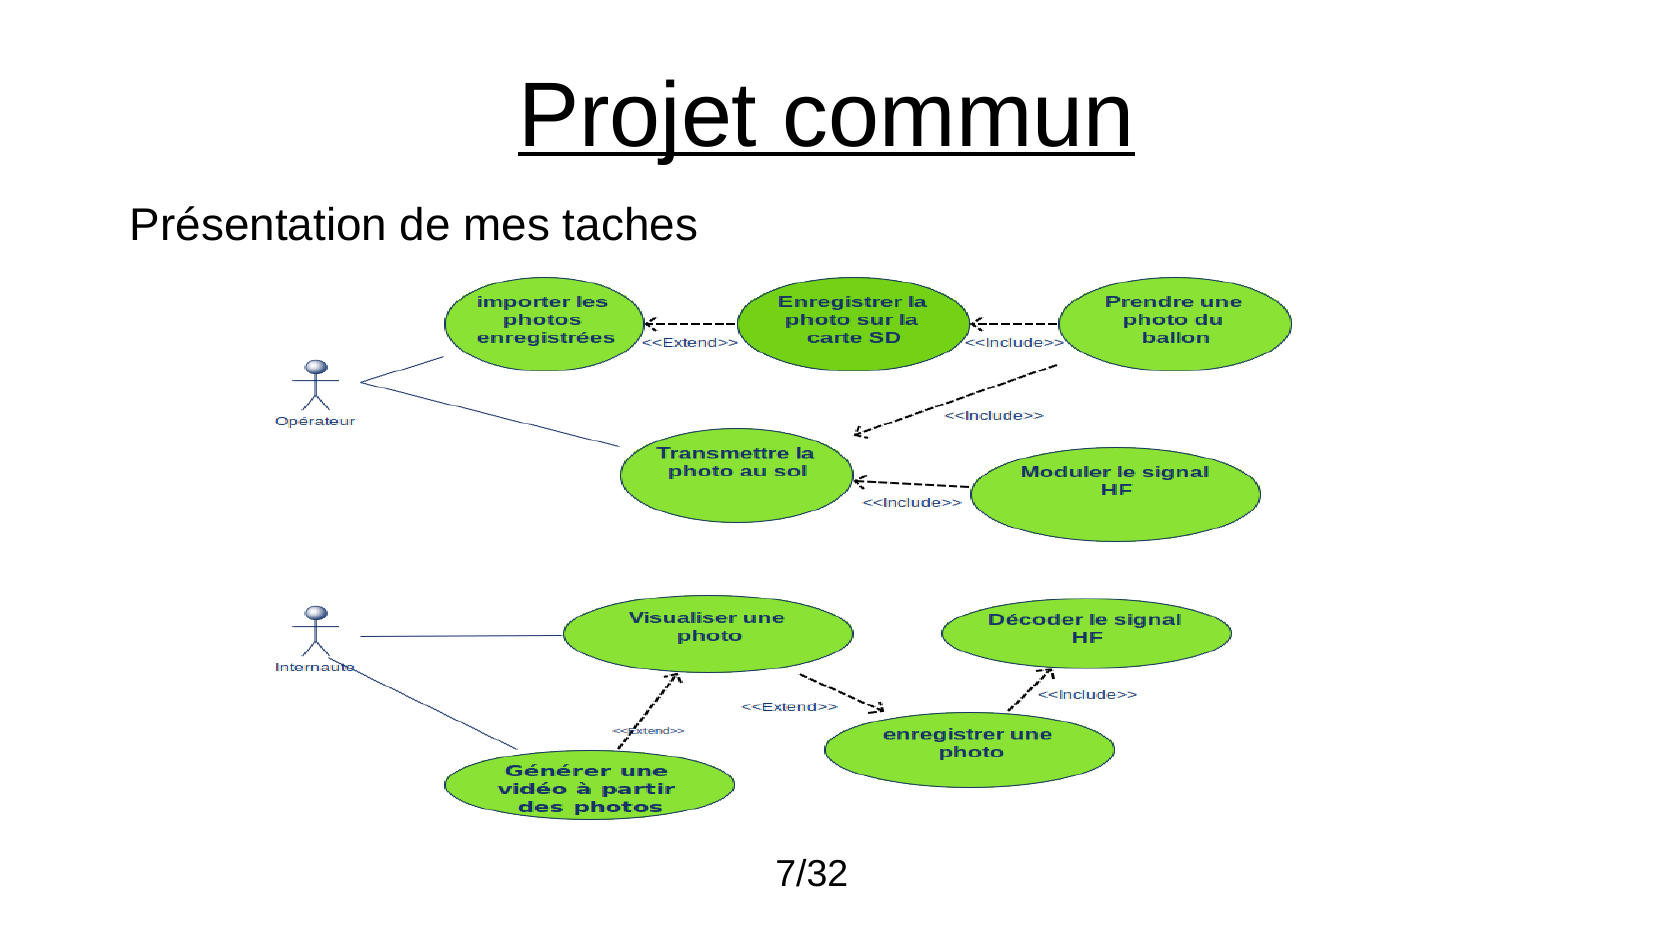

# Projet commun
Présentation de mes taches